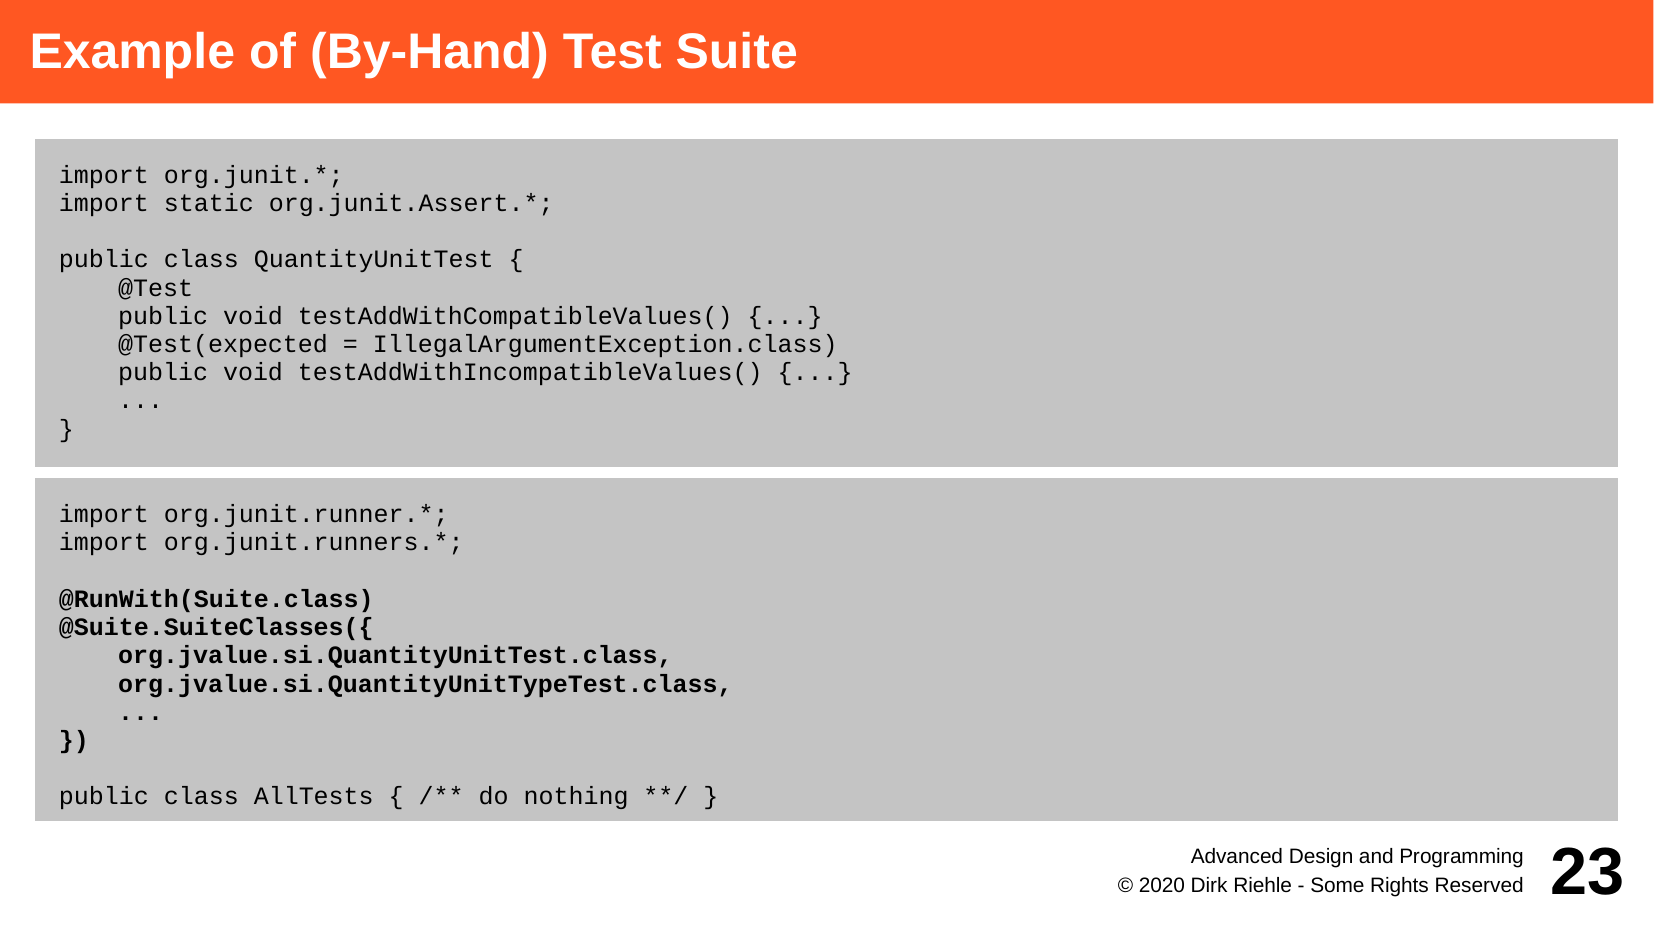

# Example of (By-Hand) Test Suite
import org.junit.*;
import static org.junit.Assert.*;
public class QuantityUnitTest {
	@Test
	public void testAddWithCompatibleValues() {...}
	@Test(expected = IllegalArgumentException.class)
	public void testAddWithIncompatibleValues() {...}
	...
}
import org.junit.runner.*;
import org.junit.runners.*;
@RunWith(Suite.class)
@Suite.SuiteClasses({
	org.jvalue.si.QuantityUnitTest.class,
	org.jvalue.si.QuantityUnitTypeTest.class,
	...
})
public class AllTests { /** do nothing **/ }
Advanced Design and Programming
23
© 2020 Dirk Riehle - Some Rights Reserved